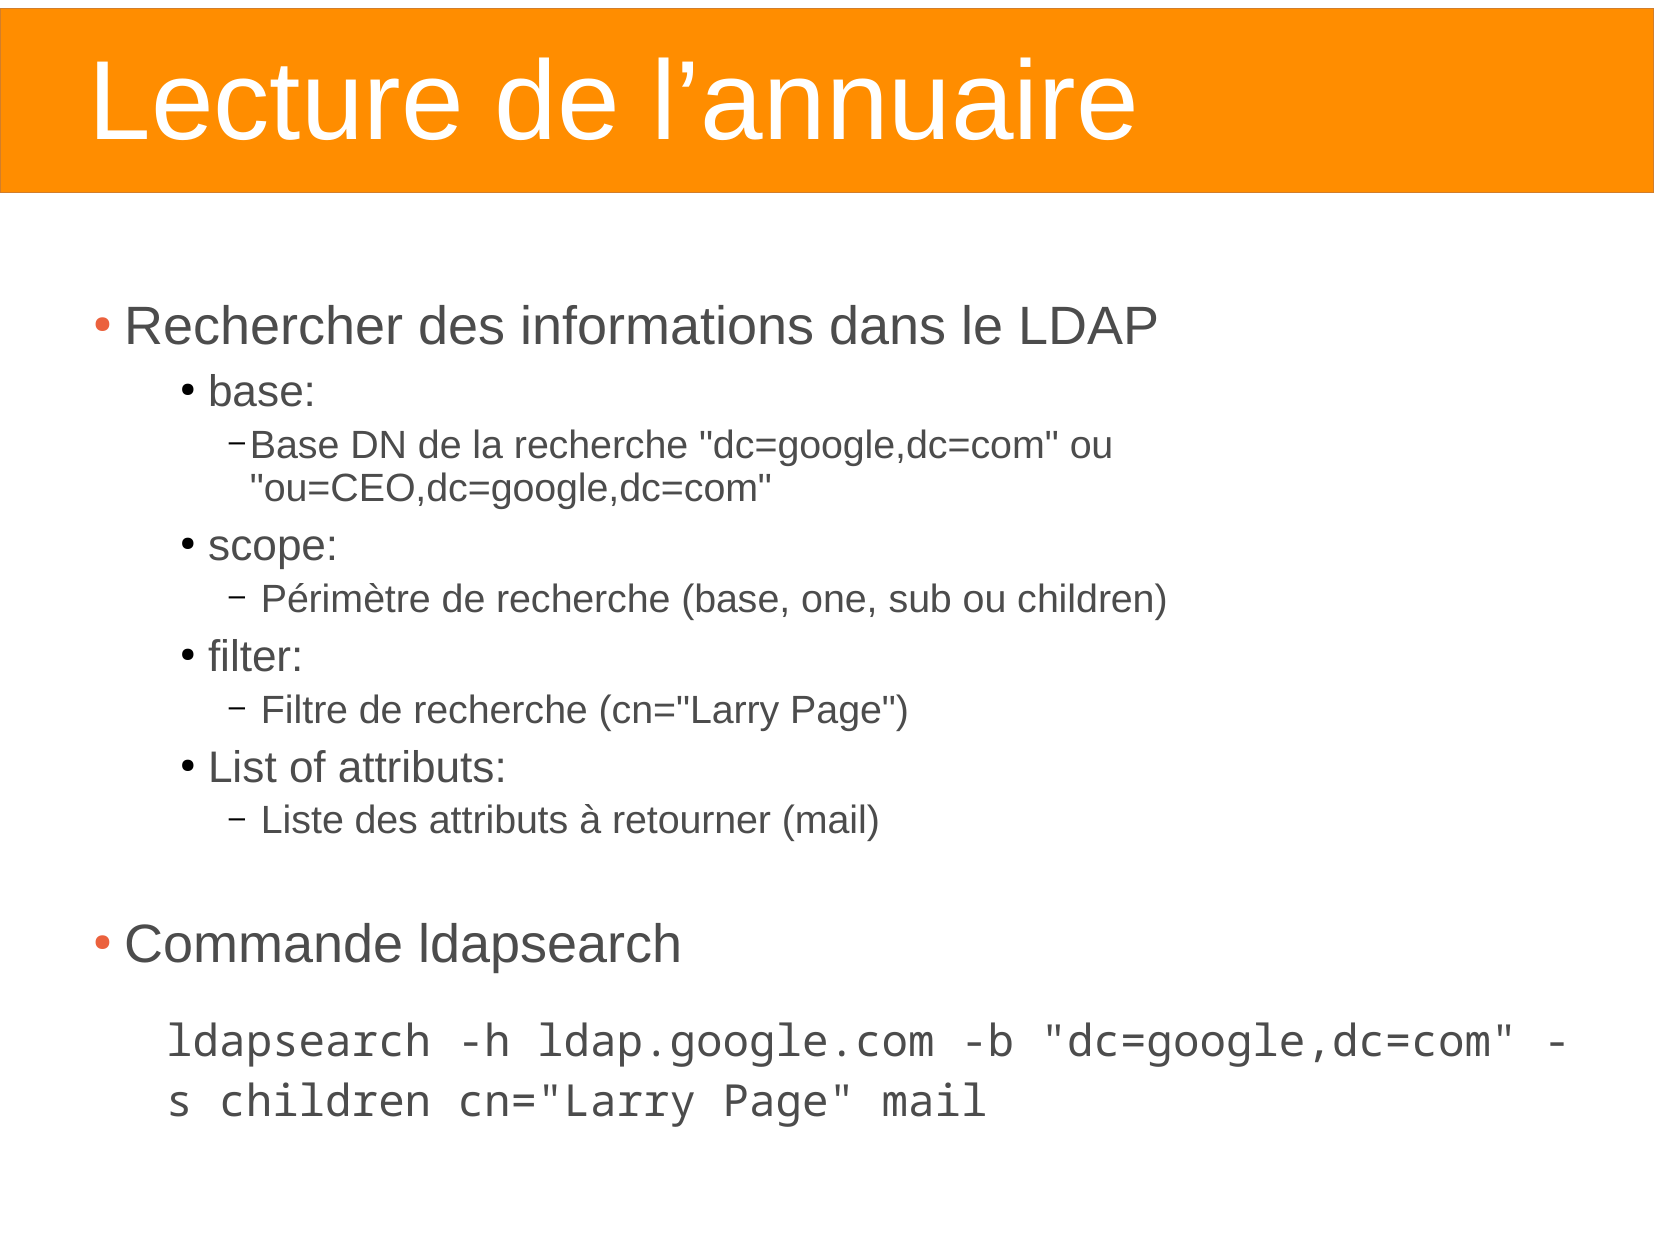

Lecture de l’annuaire
# Rechercher des informations dans le LDAP
base:
Base DN de la recherche "dc=google,dc=com" ou "ou=CEO,dc=google,dc=com"
scope:
 Périmètre de recherche (base, one, sub ou children)
filter:
 Filtre de recherche (cn="Larry Page")
List of attributs:
 Liste des attributs à retourner (mail)
Commande ldapsearch
ldapsearch -h ldap.google.com -b "dc=google,dc=com" -s children cn="Larry Page" mail